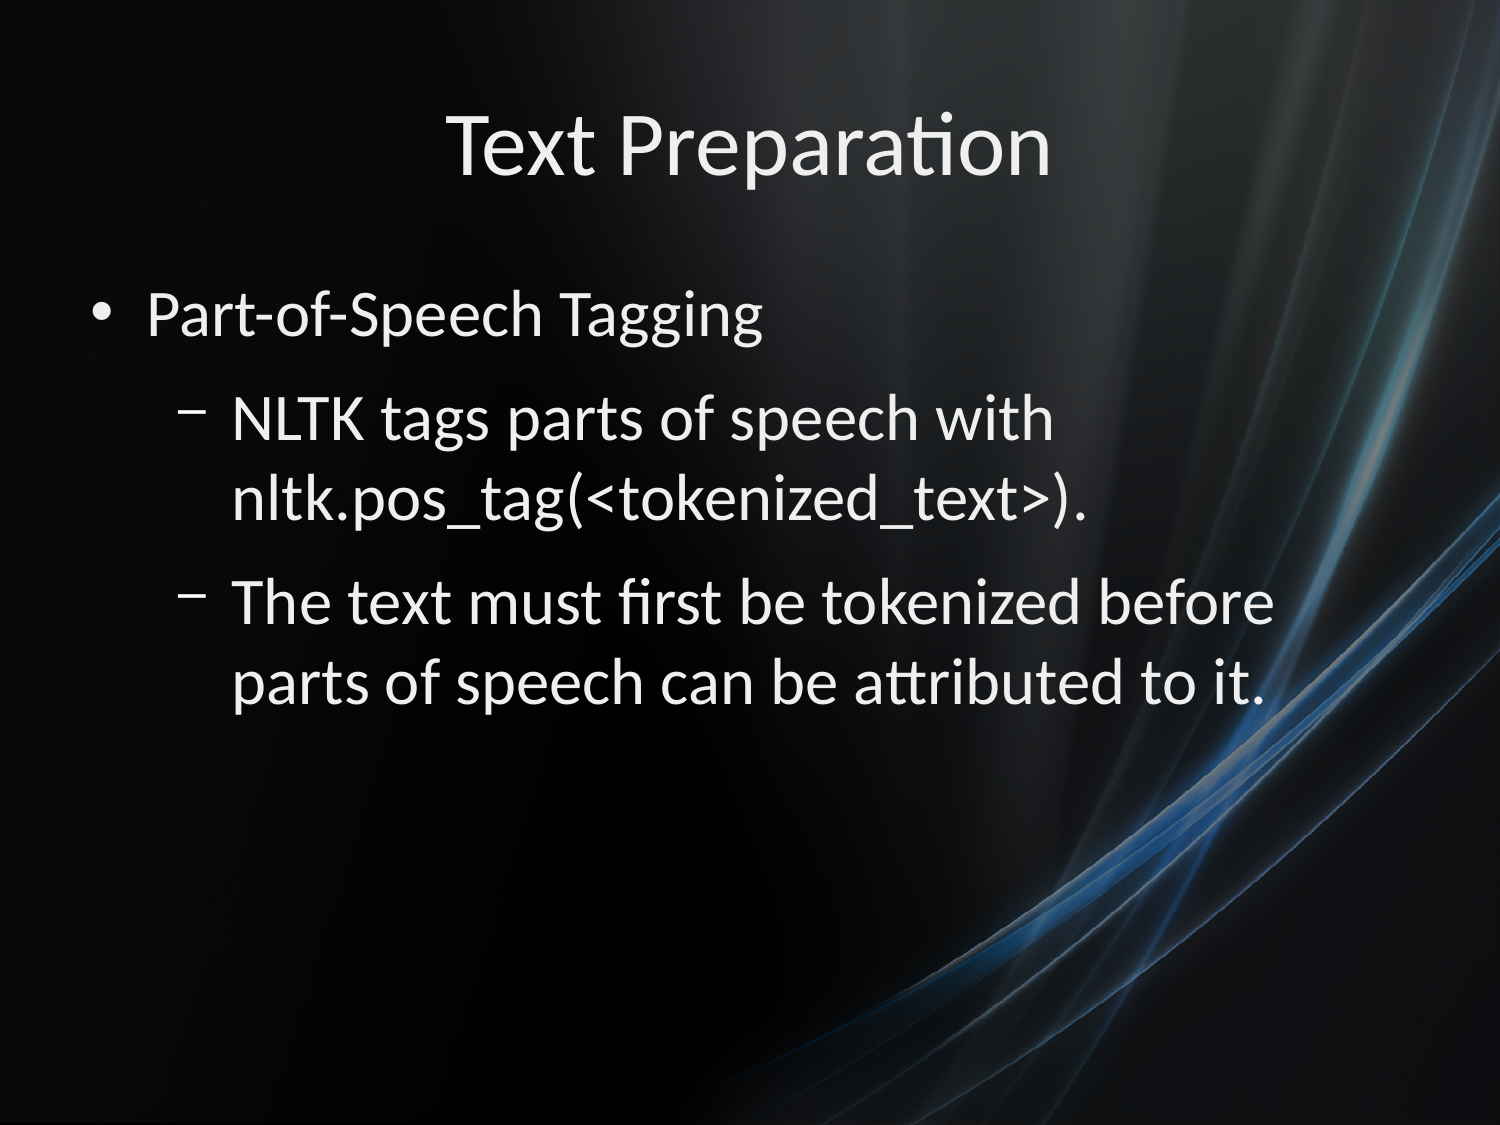

# Text Preparation
Part-of-Speech Tagging
NLTK tags parts of speech with nltk.pos_tag(<tokenized_text>).
The text must first be tokenized before parts of speech can be attributed to it.